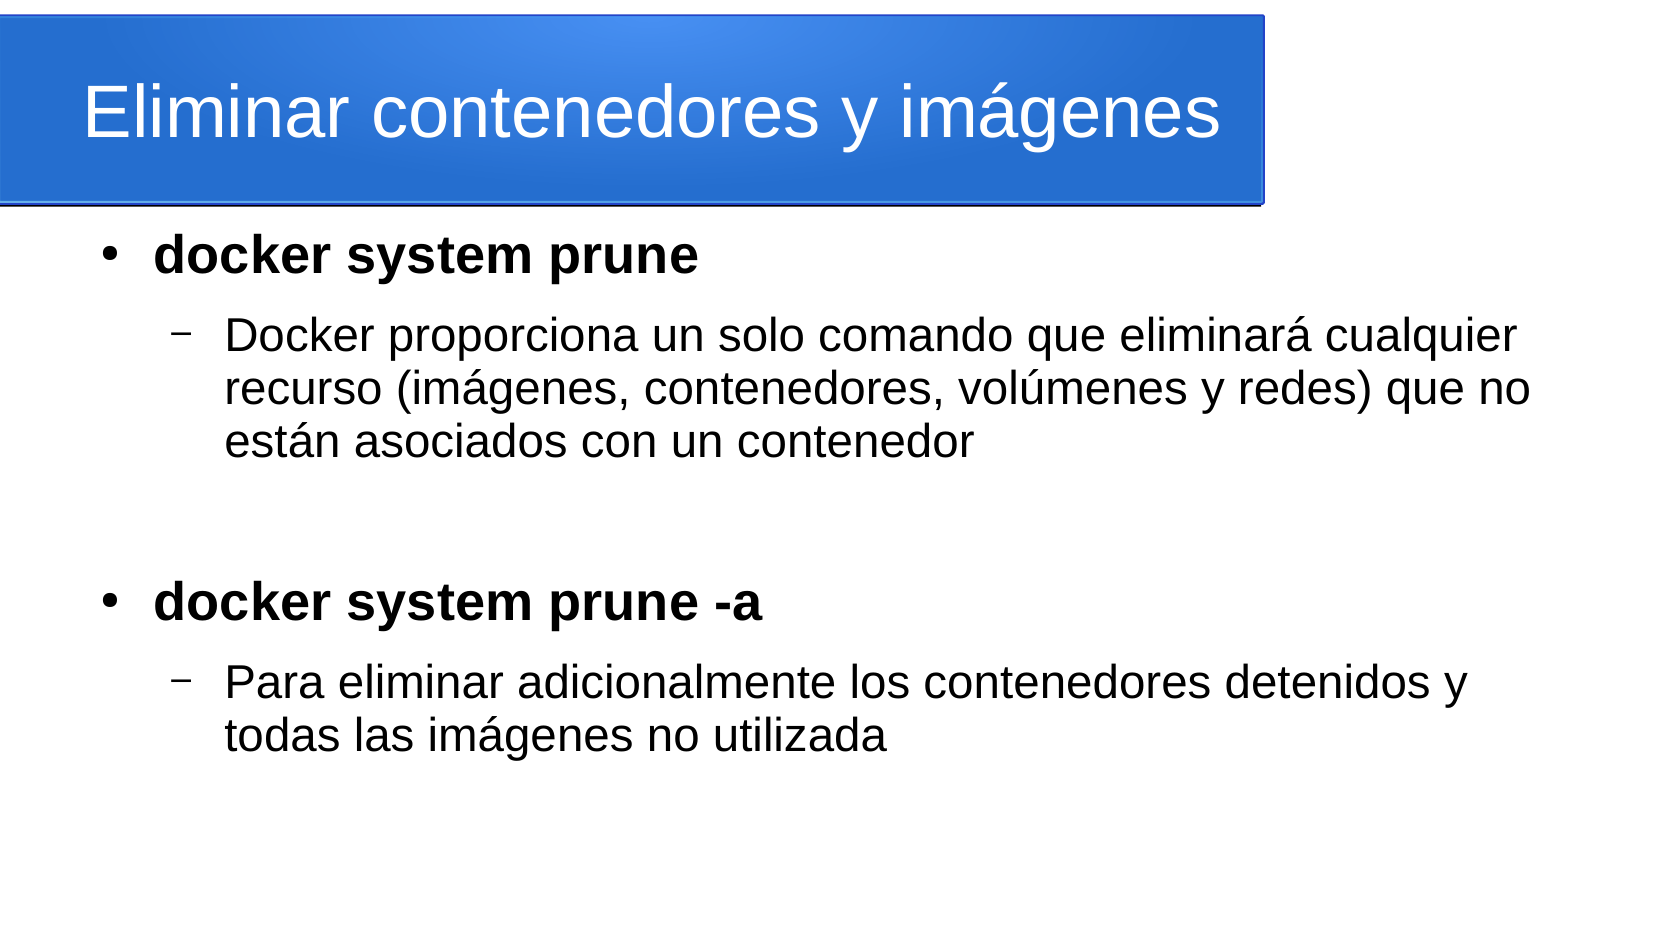

# Eliminar contenedores y imágenes
docker system prune
Docker proporciona un solo comando que eliminará cualquier recurso (imágenes, contenedores, volúmenes y redes) que no están asociados con un contenedor
docker system prune -a
Para eliminar adicionalmente los contenedores detenidos y todas las imágenes no utilizada